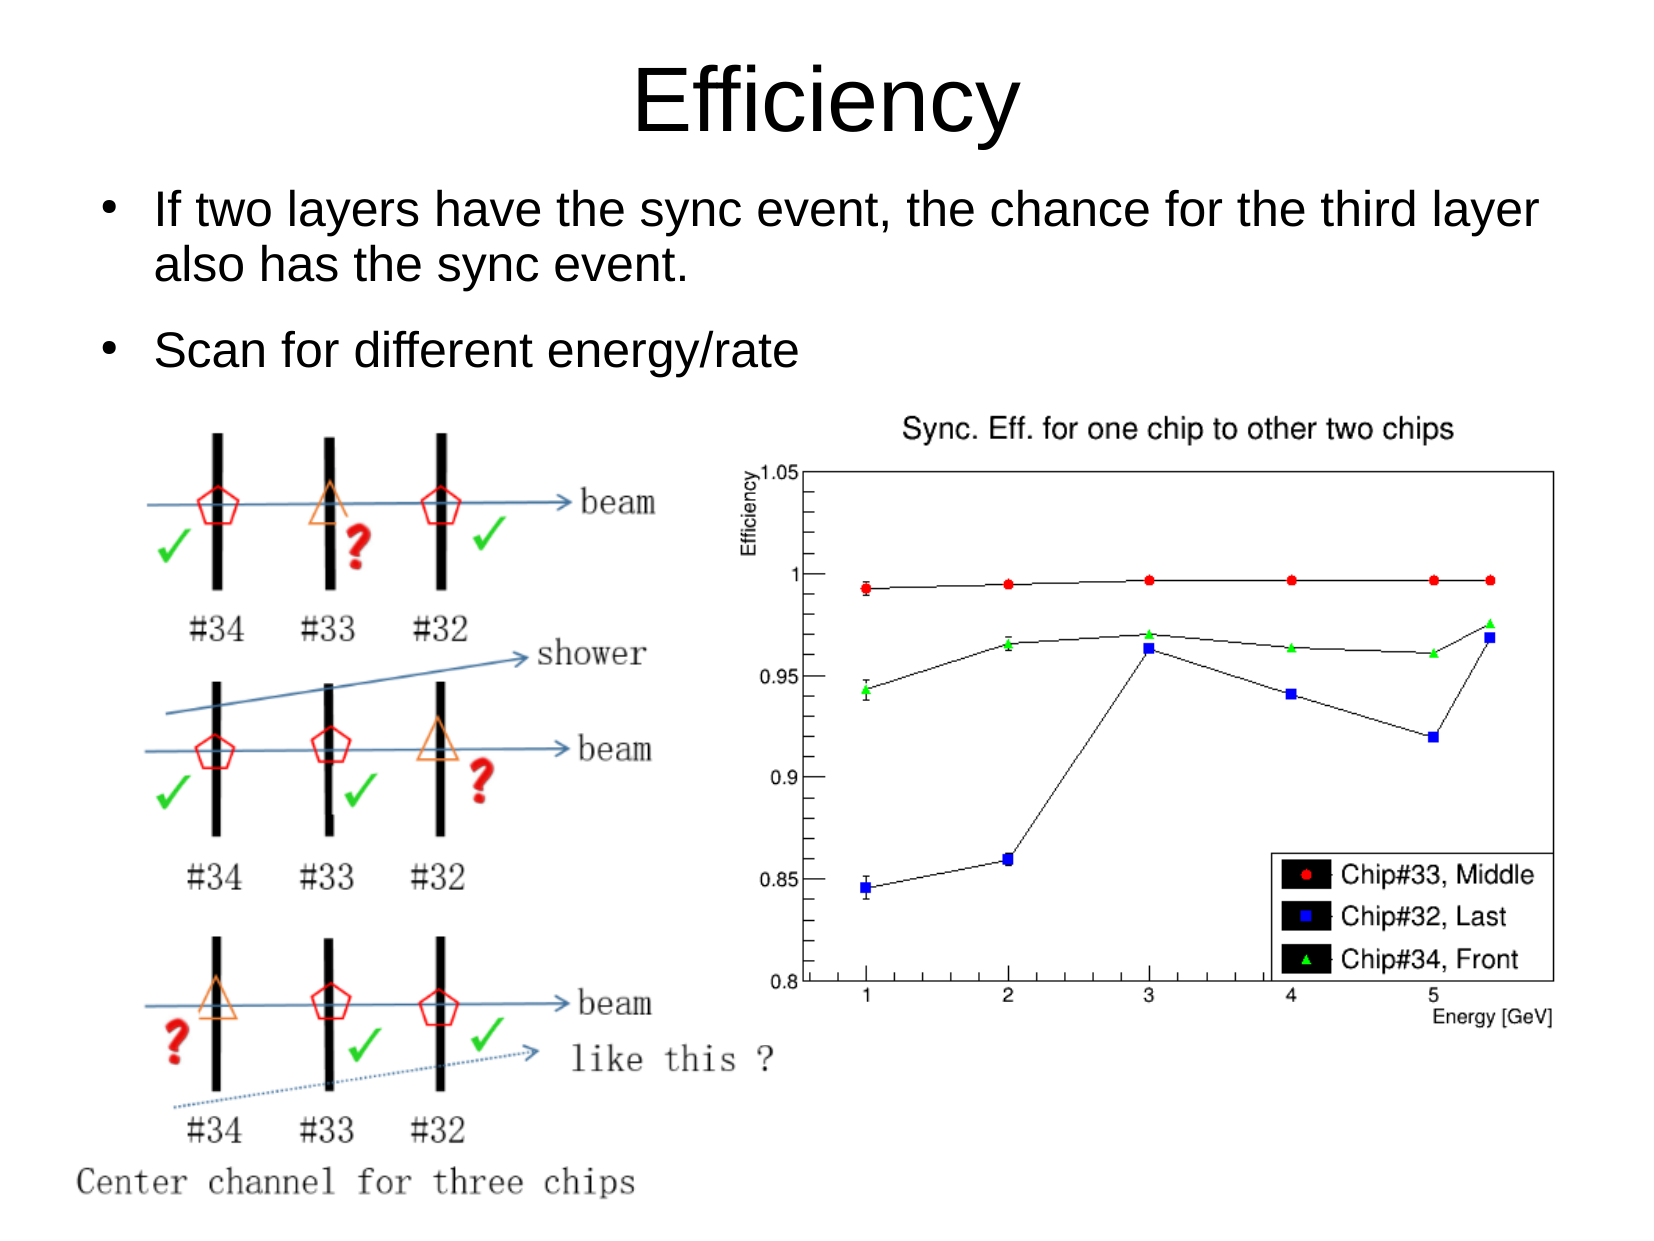

# Efficiency
If two layers have the sync event, the chance for the third layer also has the sync event.
Scan for different energy/rate